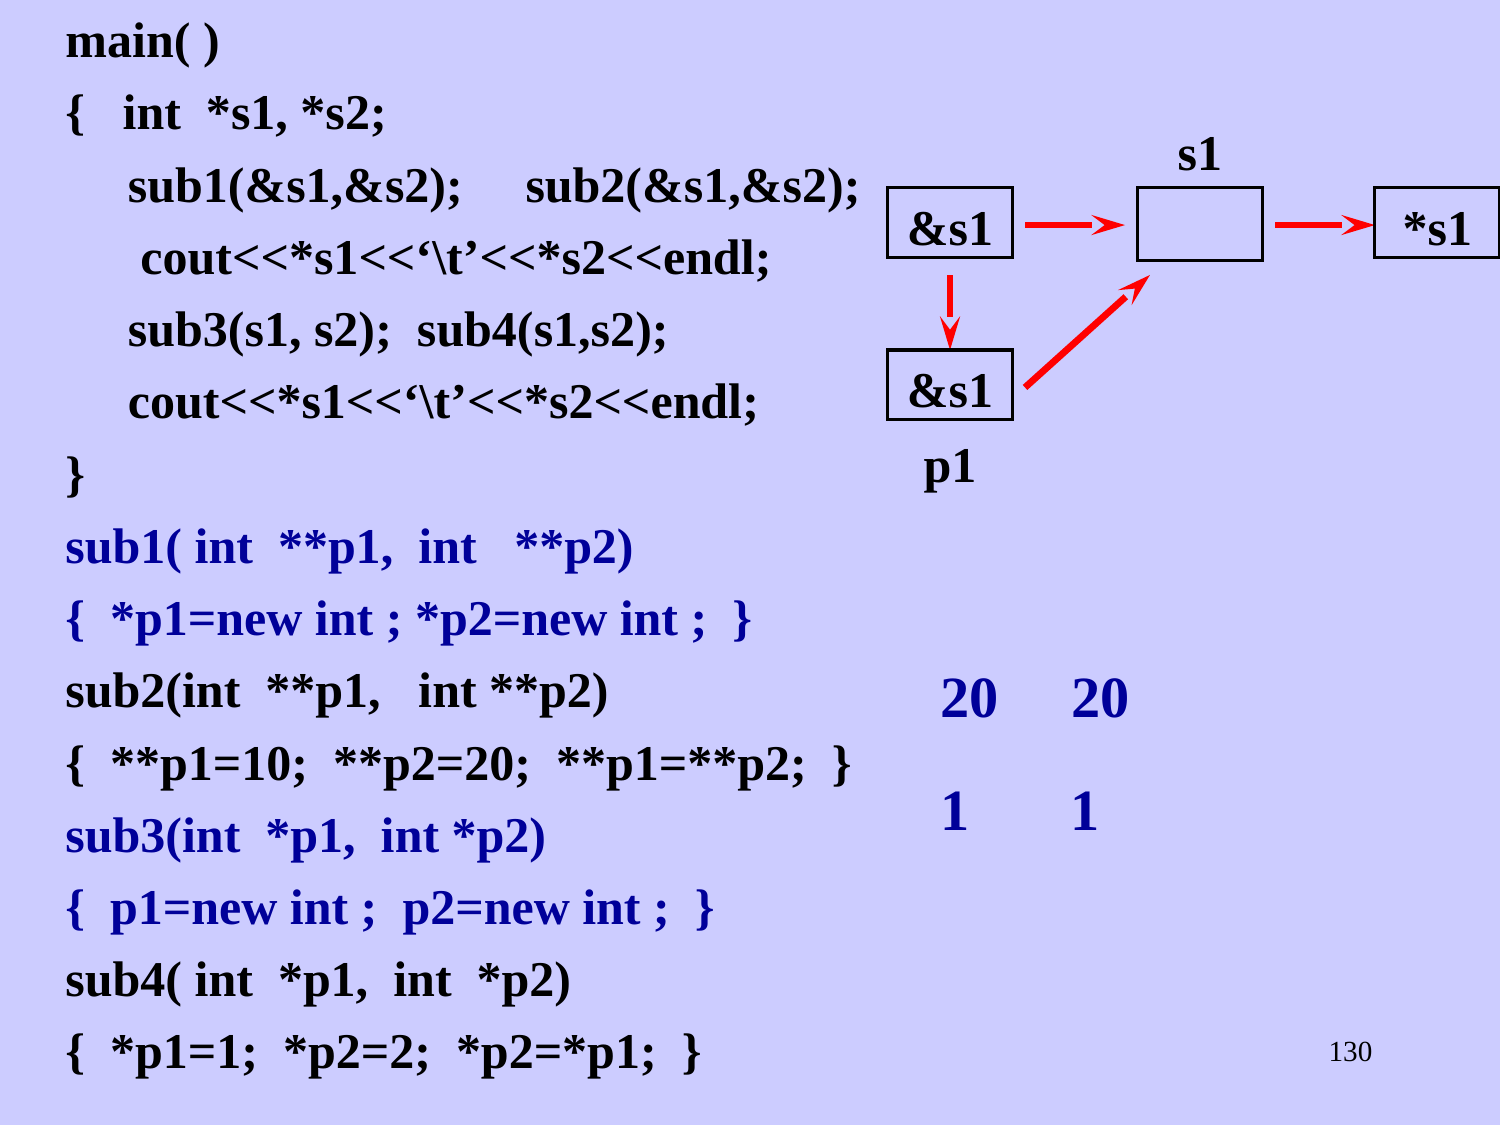

main( )
{ int *s1, *s2;
 sub1(&s1,&s2); sub2(&s1,&s2);
 cout<<*s1<<‘\t’<<*s2<<endl;
 sub3(s1, s2); sub4(s1,s2);
 cout<<*s1<<‘\t’<<*s2<<endl;
}
sub1( int **p1, int **p2)
{ *p1=new int ; *p2=new int ; }
sub2(int **p1, int **p2)
{ **p1=10; **p2=20; **p1=**p2; }
sub3(int *p1, int *p2)
{ p1=new int ; p2=new int ; }
sub4( int *p1, int *p2)
{ *p1=1; *p2=2; *p2=*p1; }
s1
&s1
*s1
&s1
p1
20 20
1 1